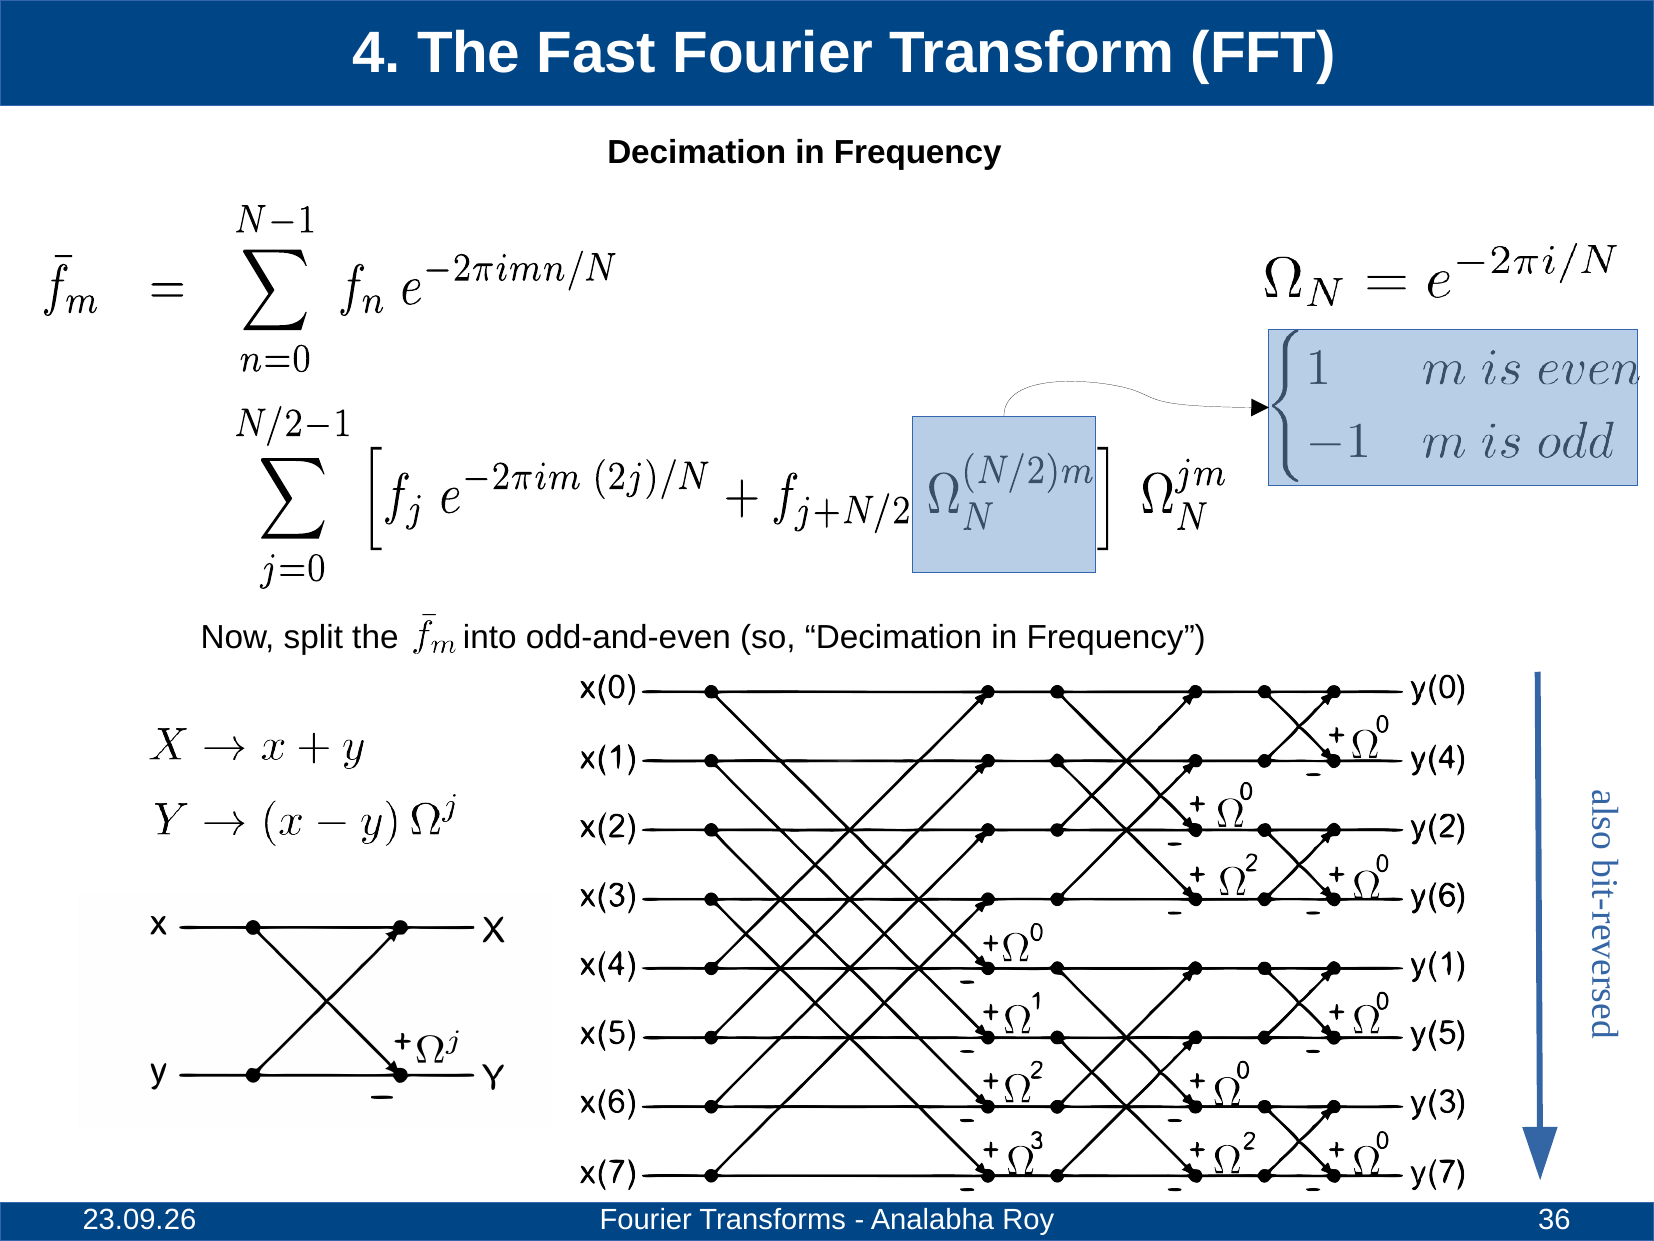

# 4. The Fast Fourier Transform (FFT)
Decimation in Frequency
also bit-reversed
Now, split the into odd-and-even (so, “Decimation in Frequency”)
Your name here (insert->page number)
36